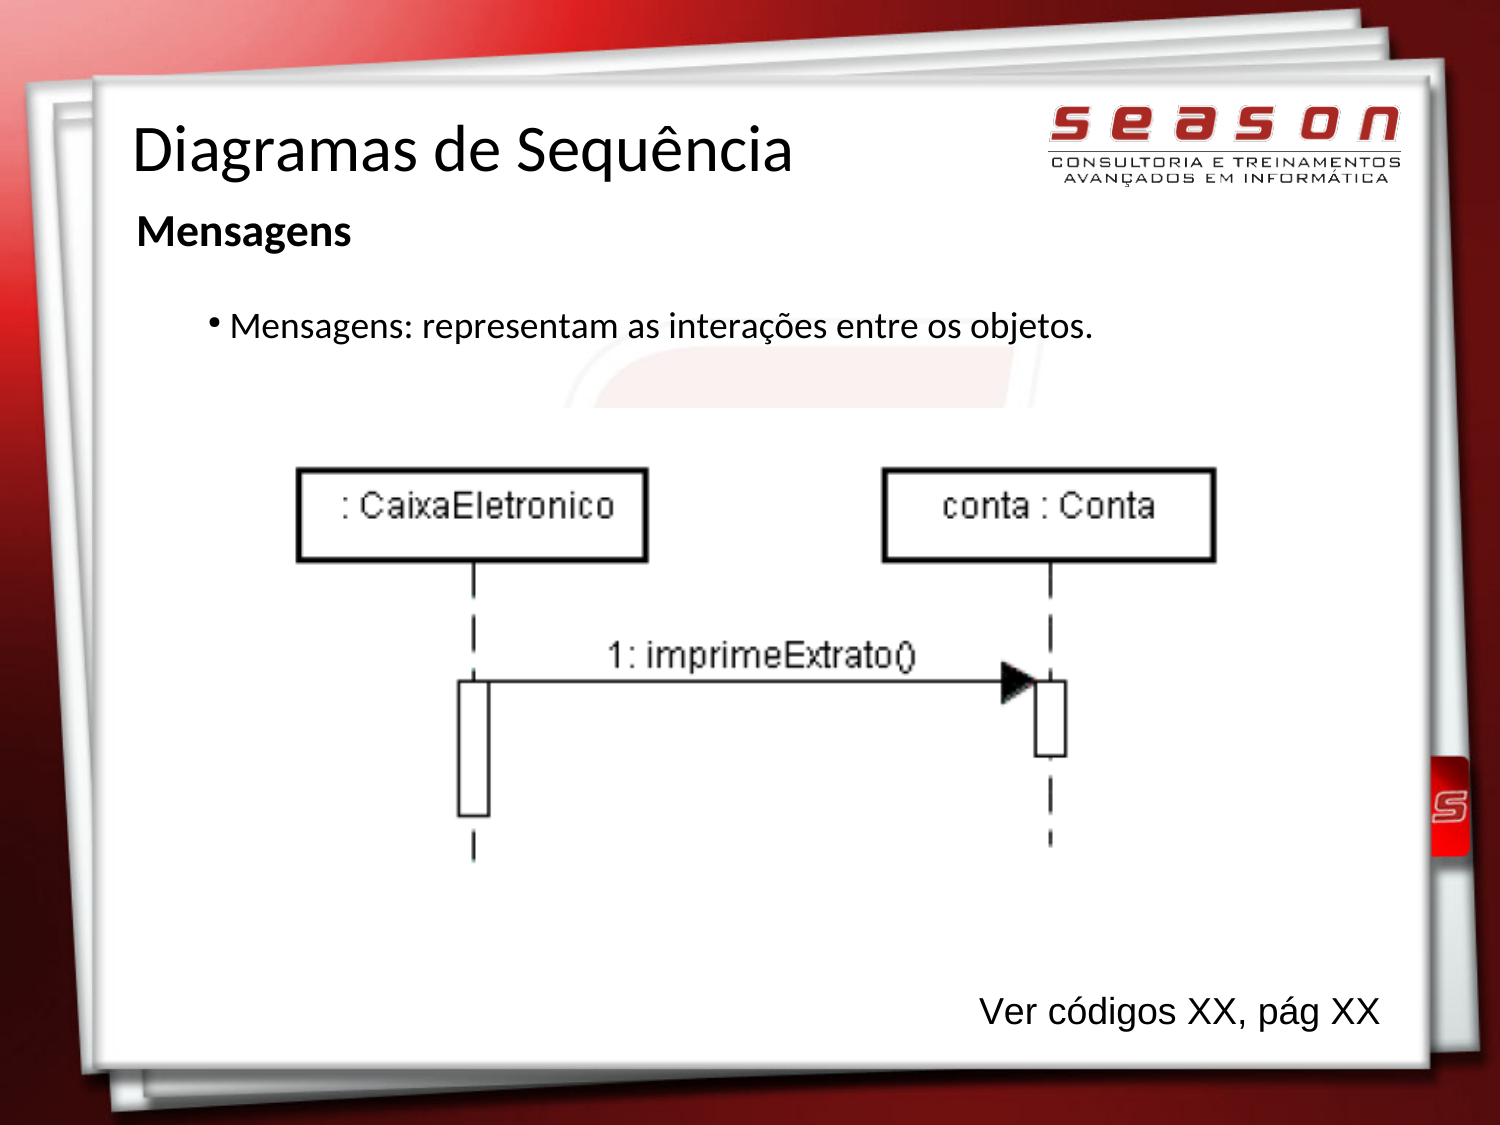

# Diagramas de Sequência
Mensagens
 Mensagens: representam as interações entre os objetos.
Ver códigos XX, pág XX